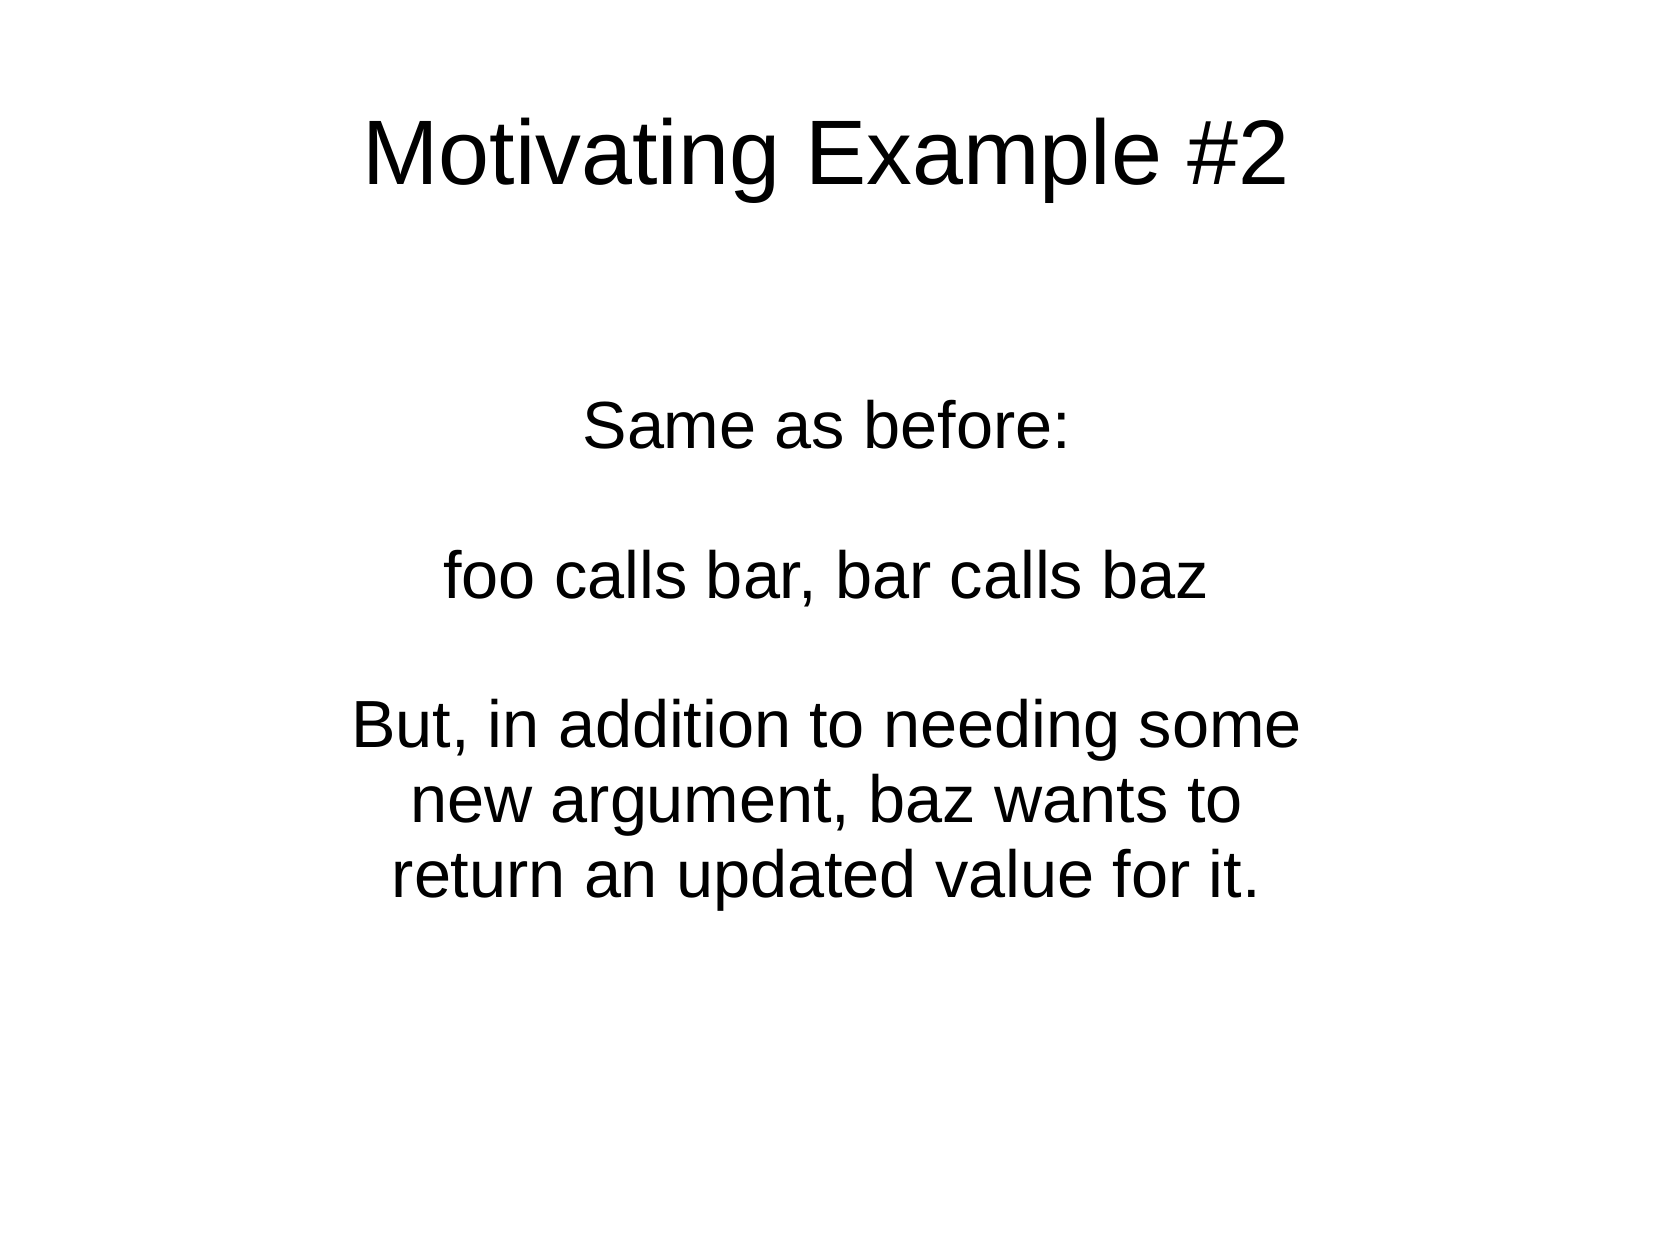

# Motivating Example #2
Same as before:
foo calls bar, bar calls baz
But, in addition to needing some
new argument, baz wants to
return an updated value for it.